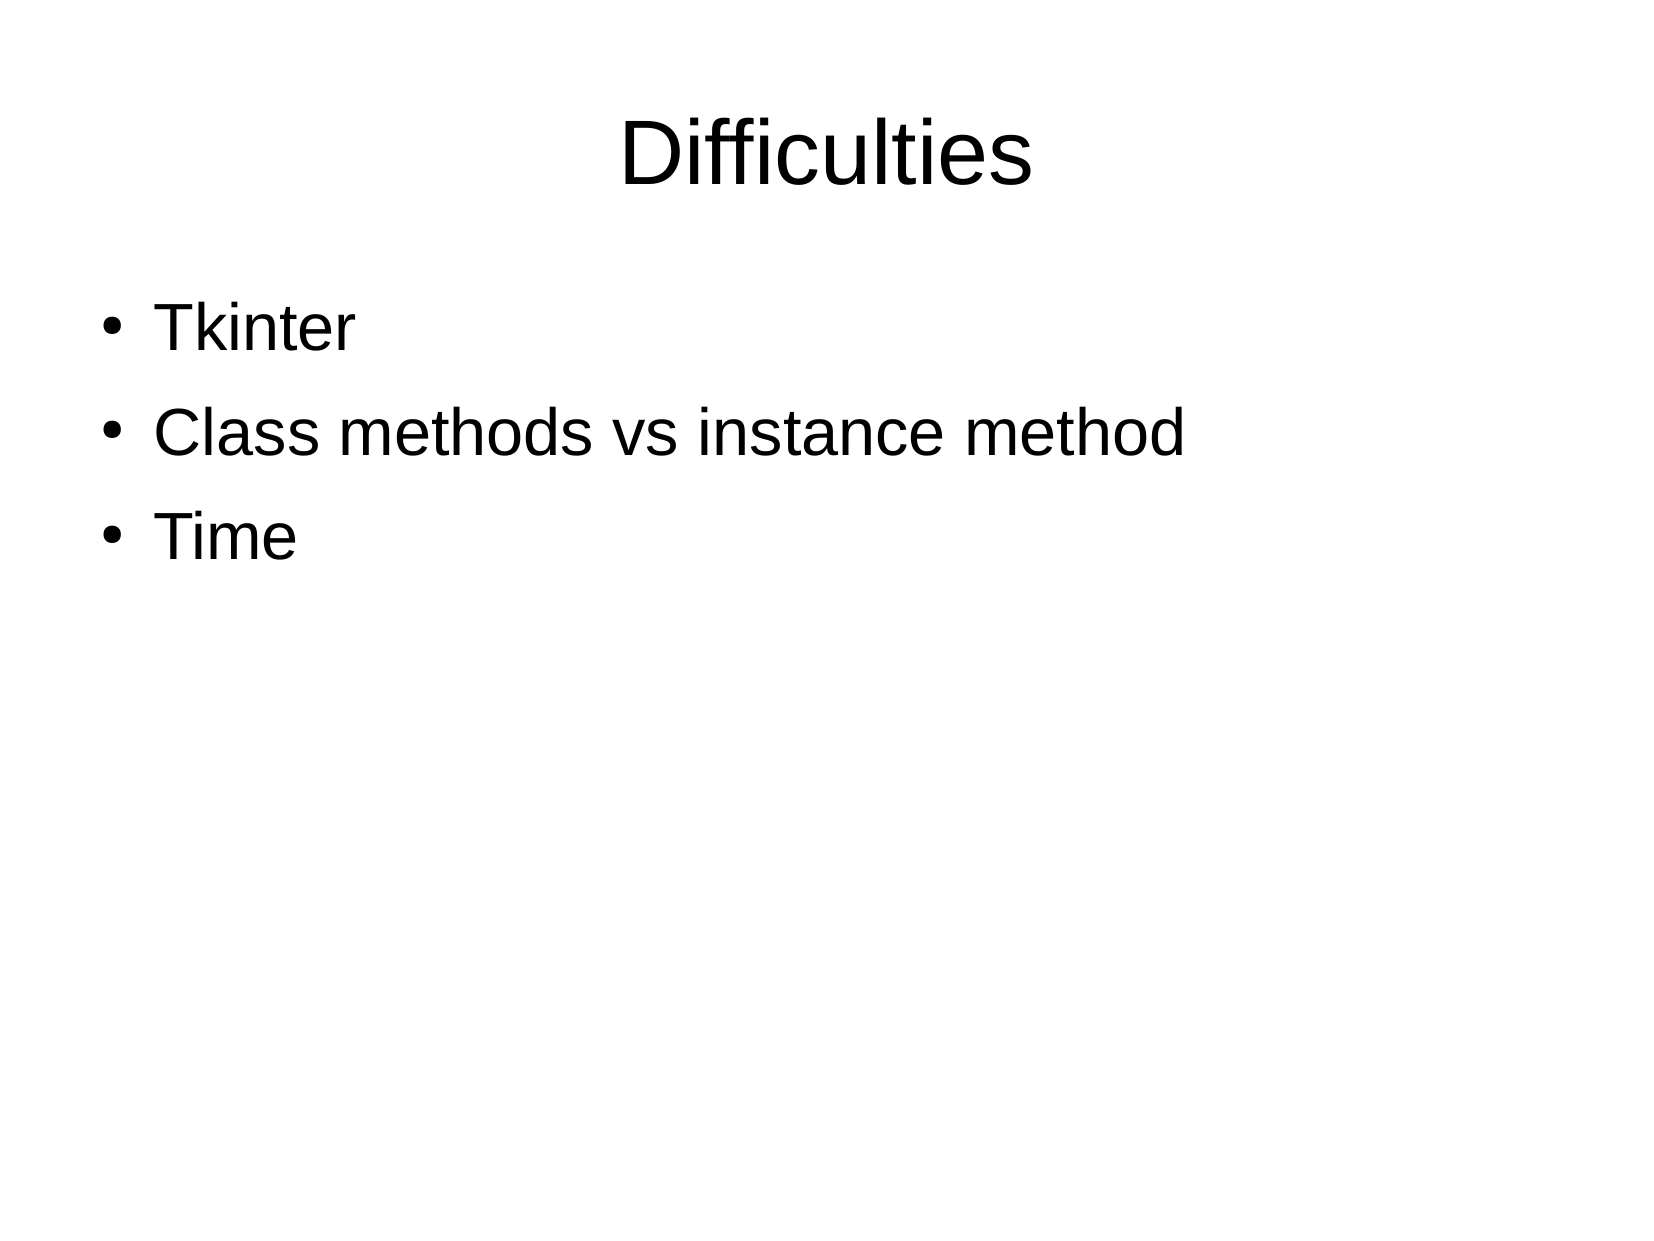

# Difficulties
Tkinter
Class methods vs instance method
Time